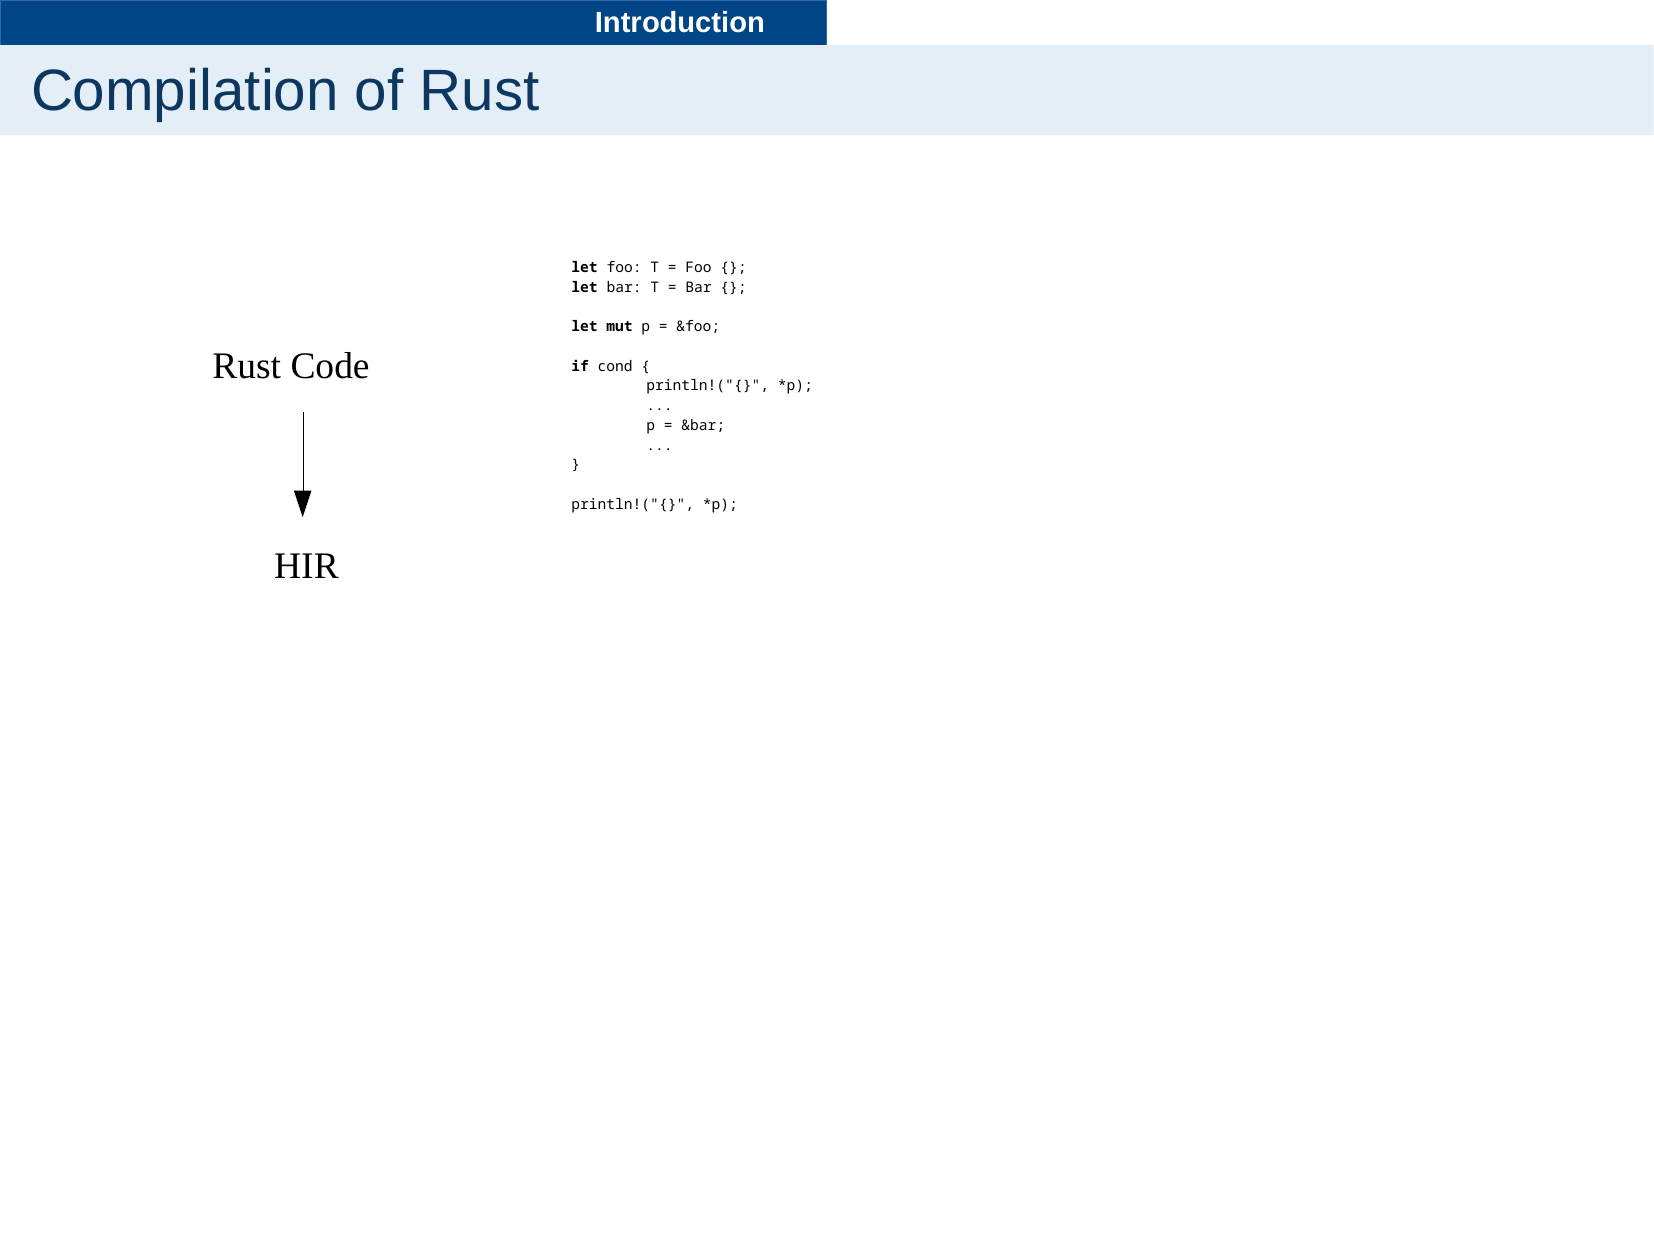

# Introduction
 Compilation of Rust
let foo: T = Foo {};
let bar: T = Bar {};
let mut p = &foo;
if cond {
	println!("{}", *p);
	...
	p = &bar;
	...
}
println!("{}", *p);
Rust Code
HIR
5